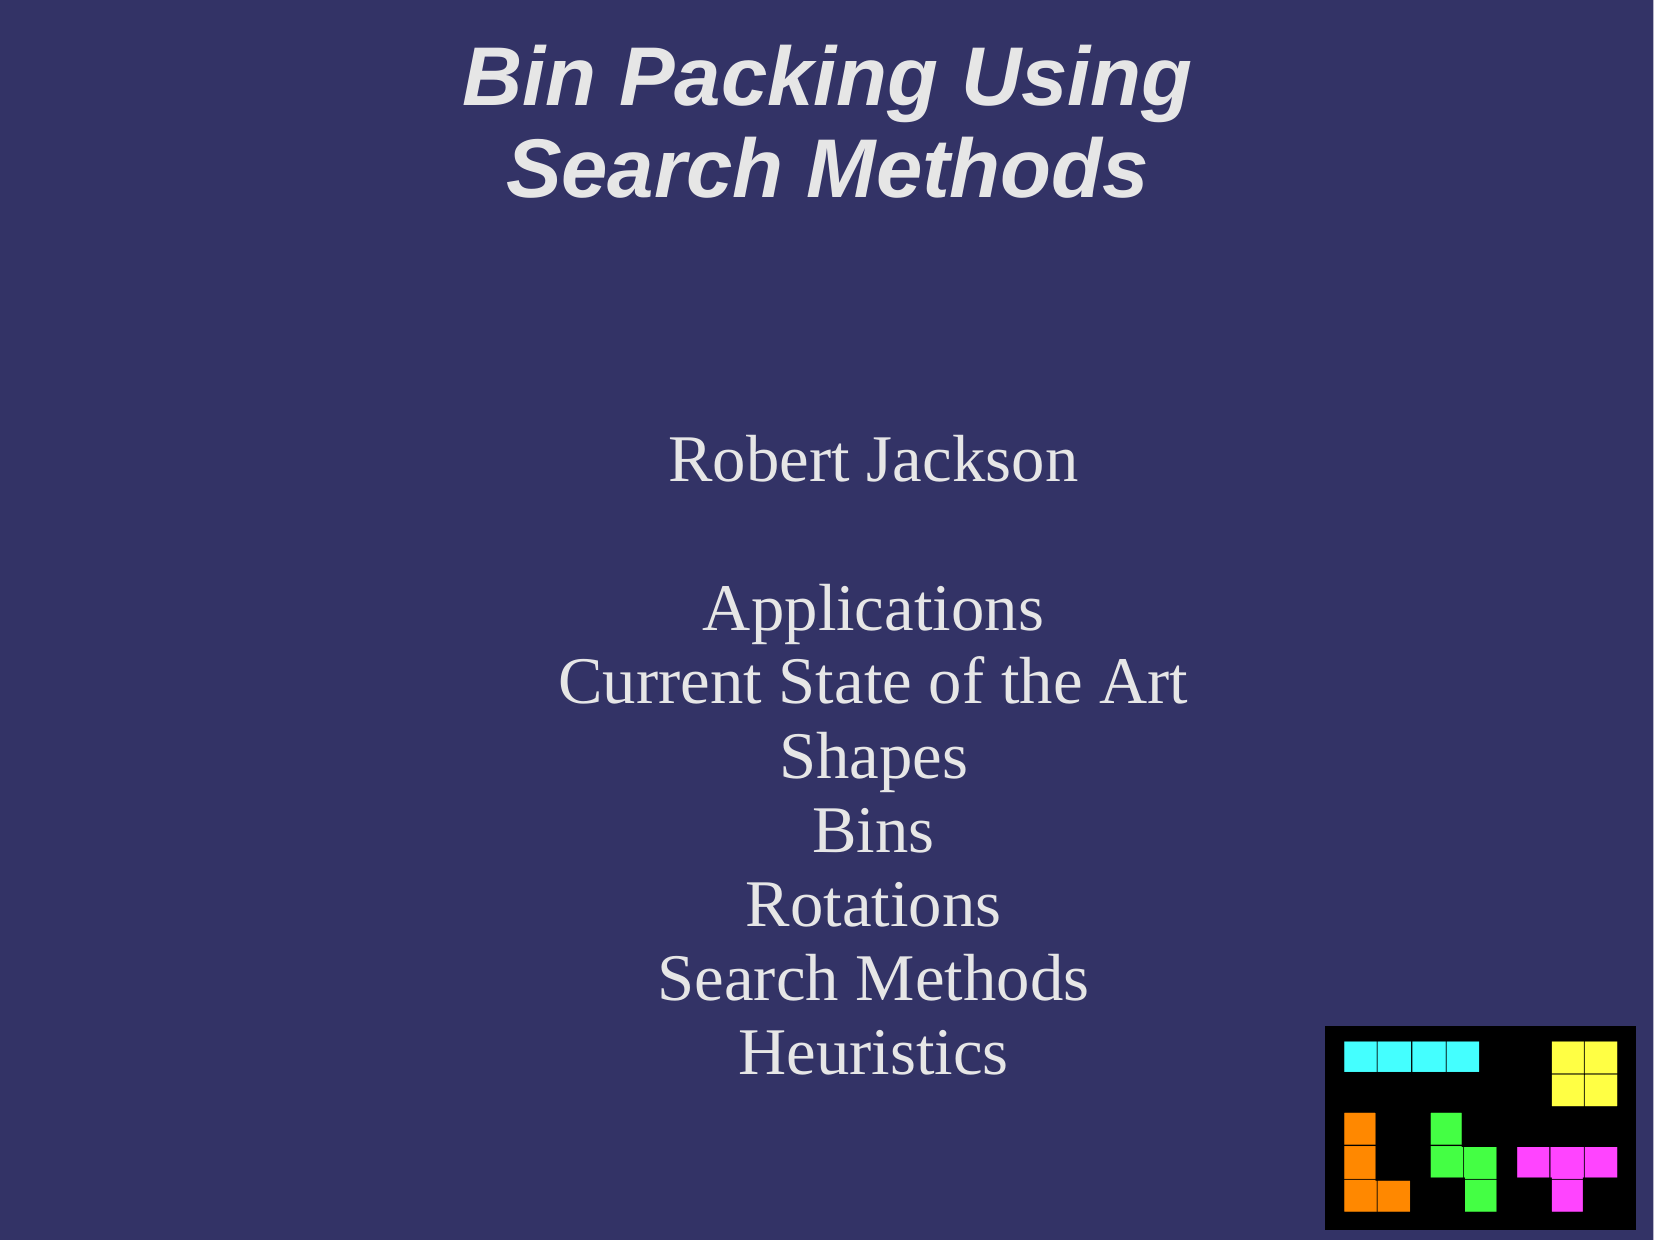

# Bin Packing Using Search Methods
Robert Jackson
Applications
Current State of the Art
Shapes
Bins
Rotations
Search Methods
Heuristics